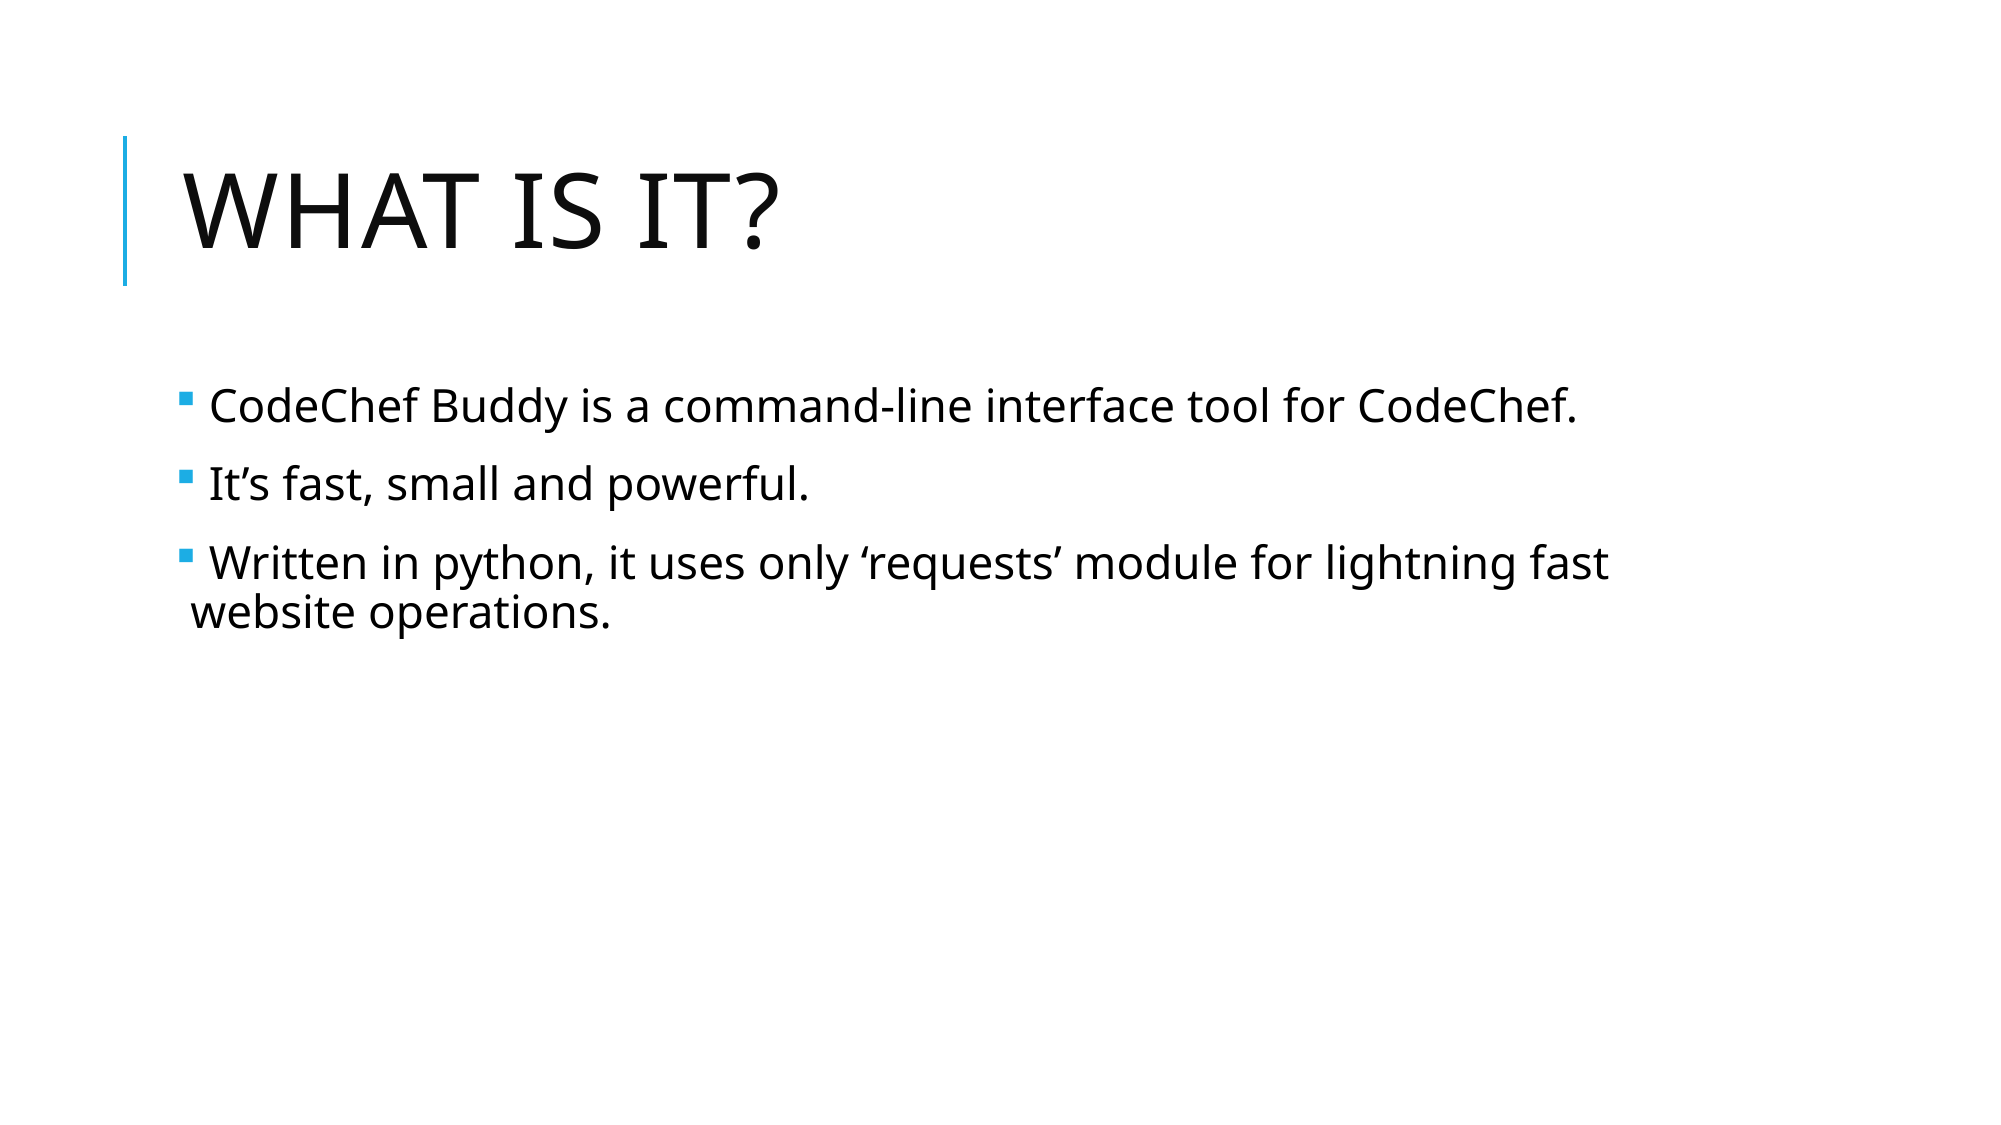

# What is it?
 CodeChef Buddy is a command-line interface tool for CodeChef.
 It’s fast, small and powerful.
 Written in python, it uses only ‘requests’ module for lightning fast website operations.